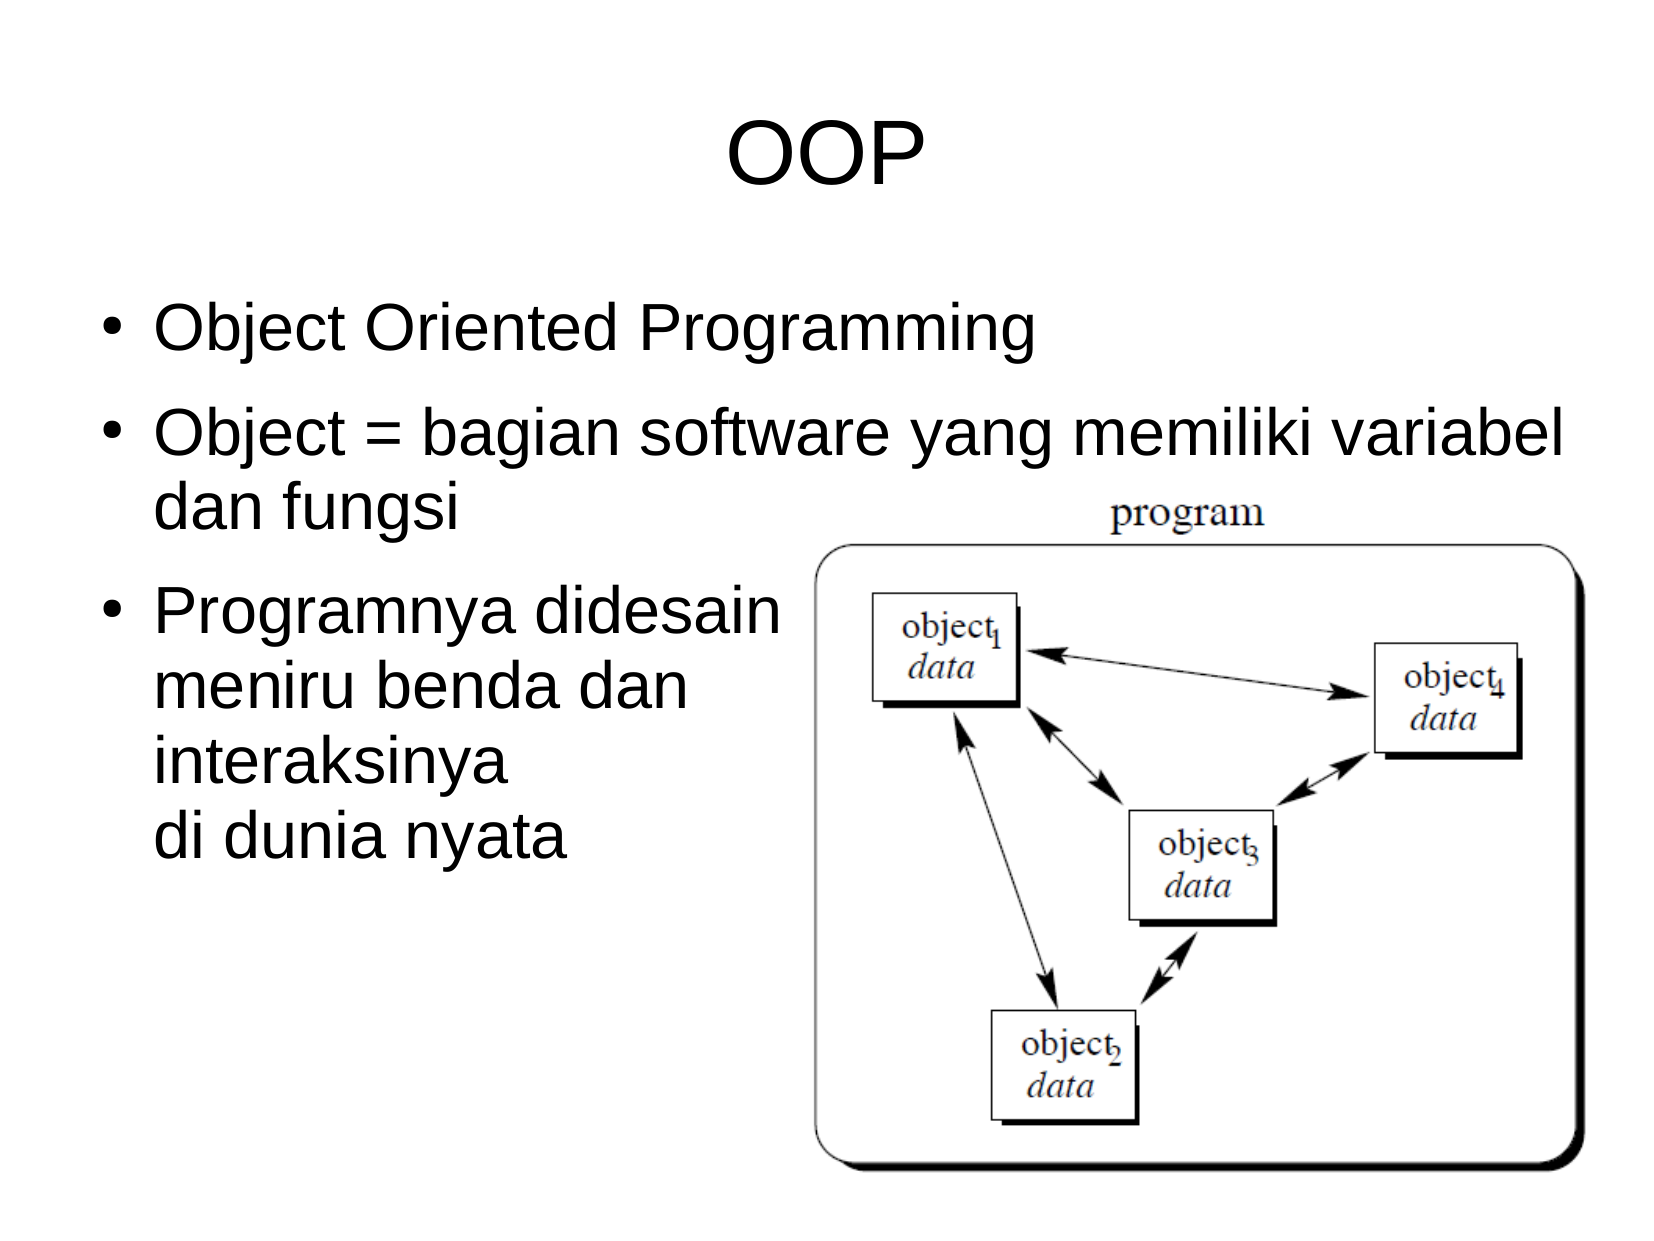

# OOP
Object Oriented Programming
Object = bagian software yang memiliki variabel dan fungsi
Programnya didesain
meniru benda dan
interaksinya
di dunia nyata